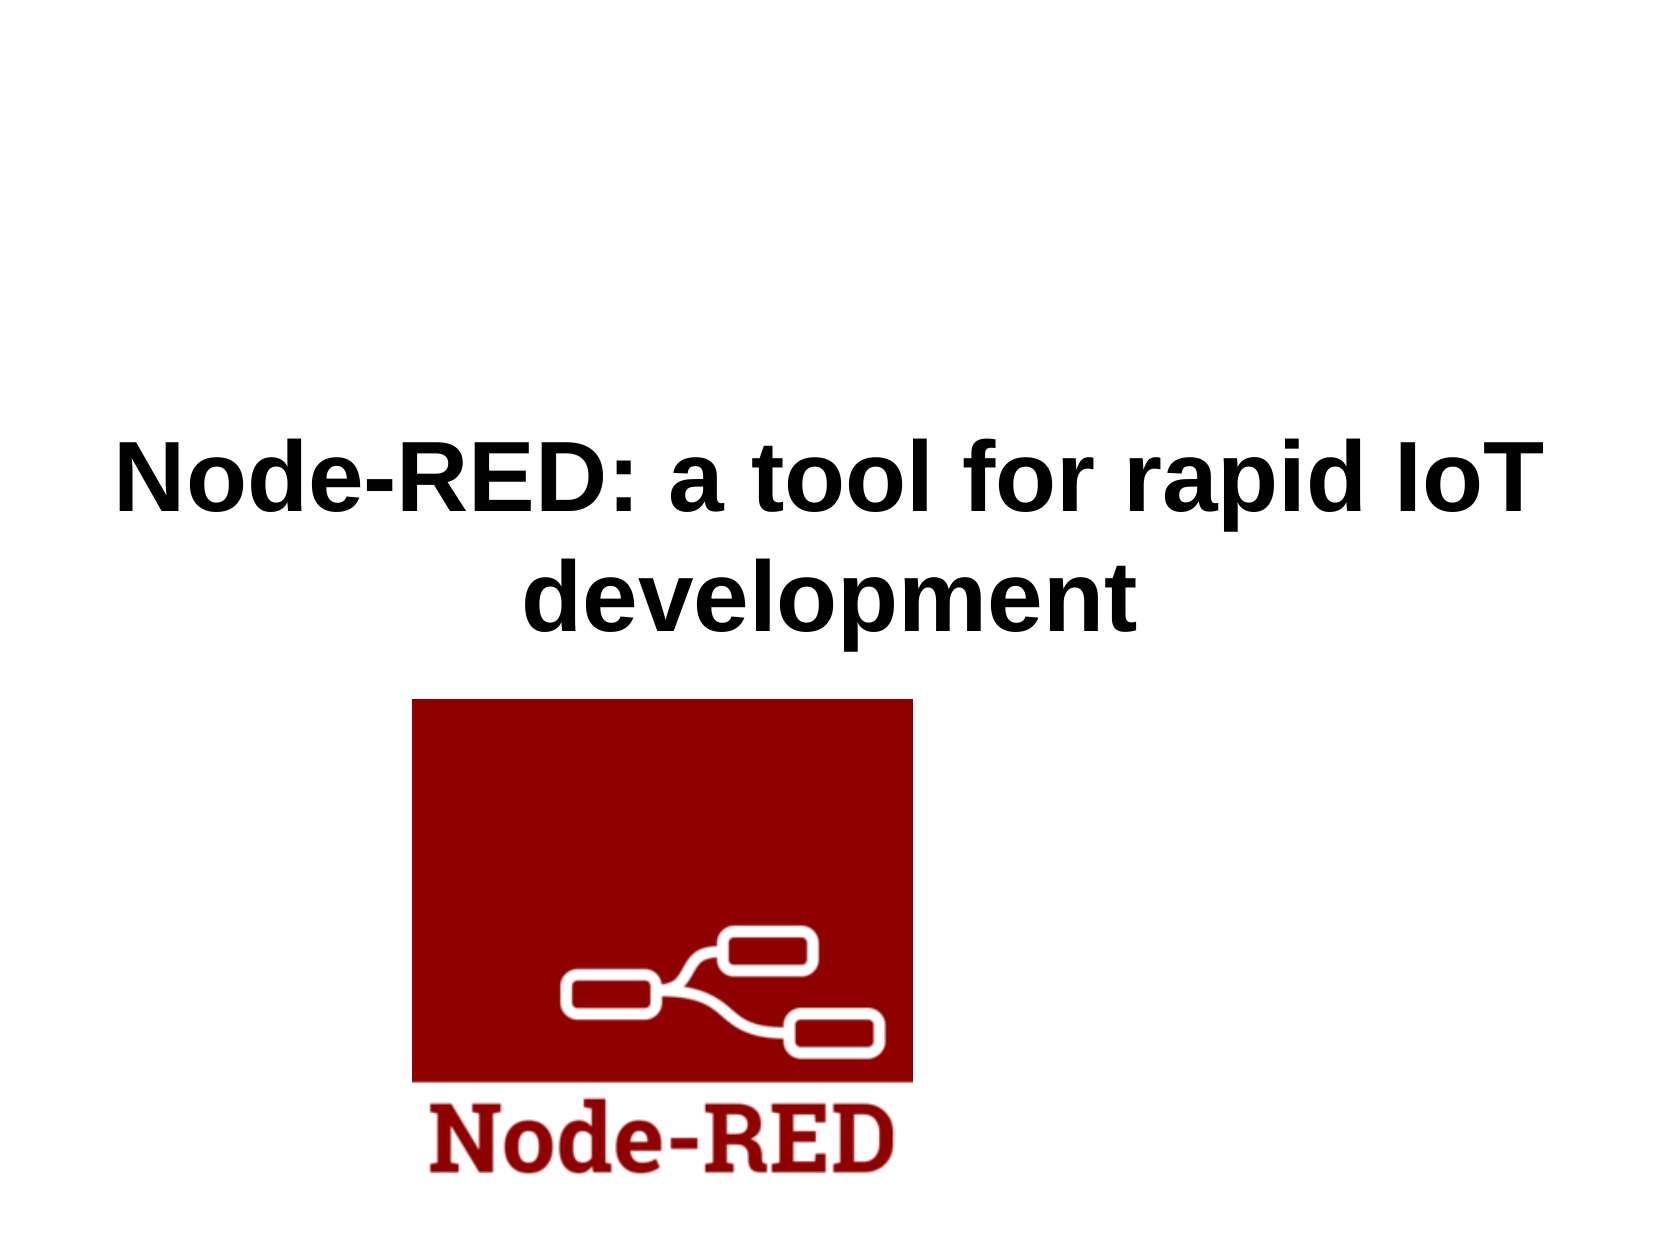

Node-RED: a tool for rapid IoT development